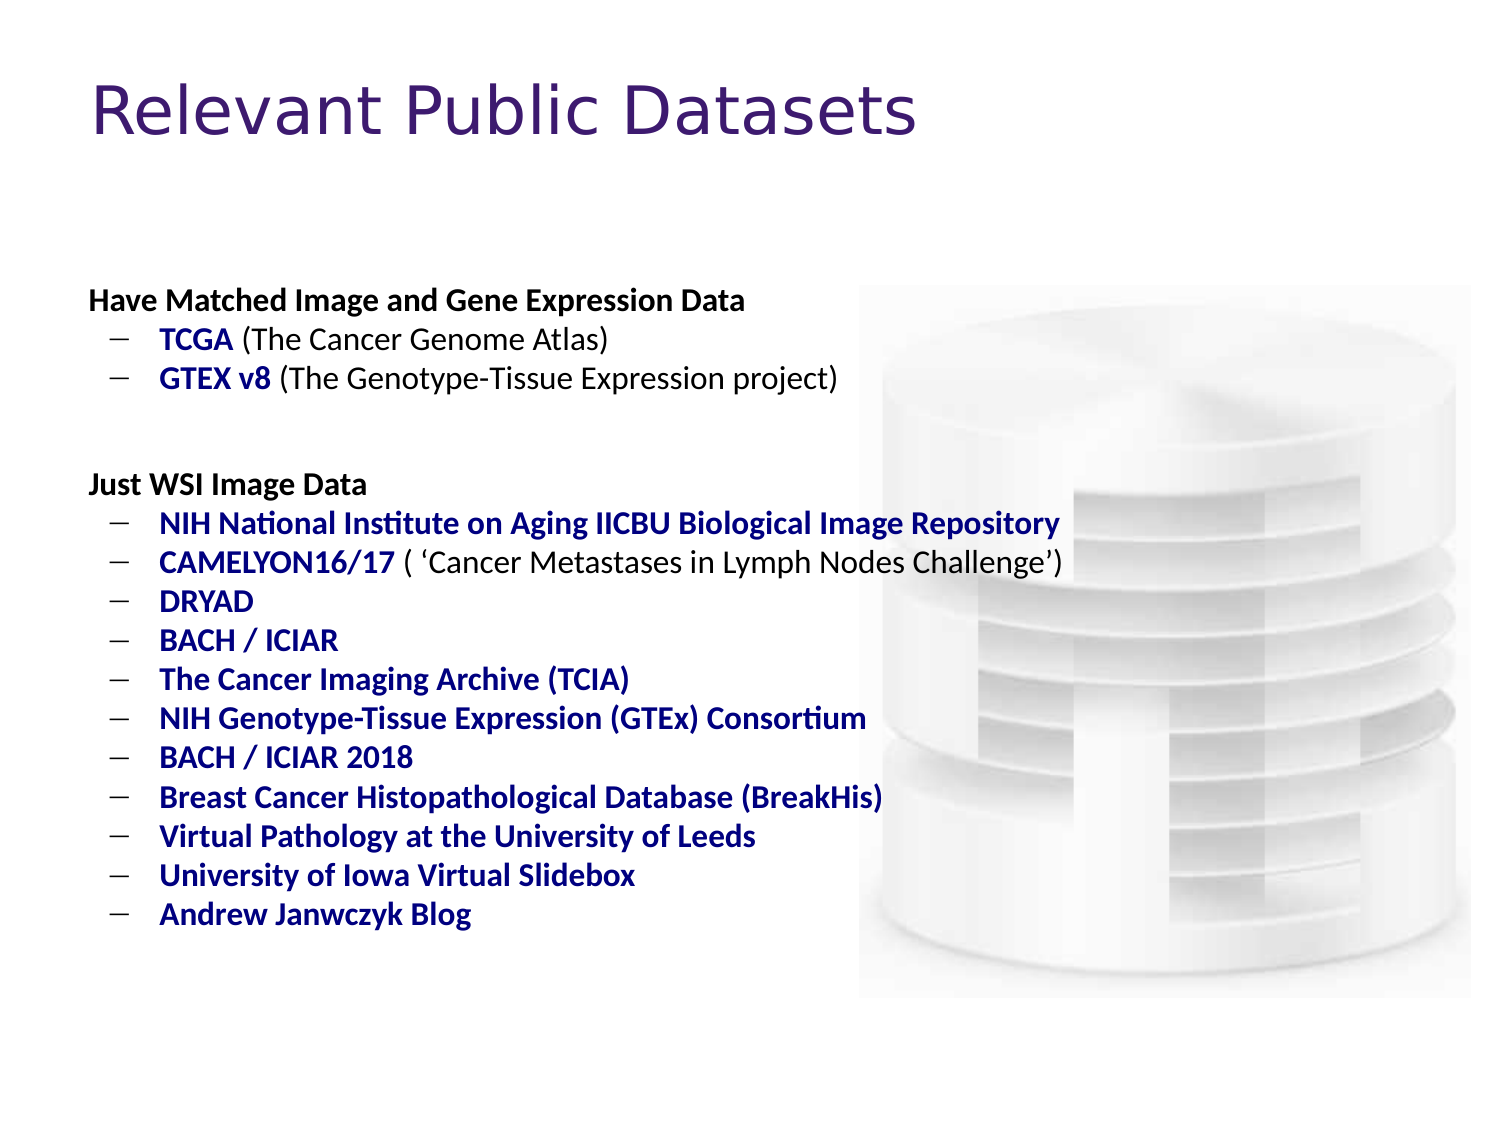

# Relevant Public Datasets
Have Matched Image and Gene Expression Data
TCGA (The Cancer Genome Atlas)
GTEX v8 (The Genotype-Tissue Expression project)
Just WSI Image Data
NIH National Institute on Aging IICBU Biological Image Repository
CAMELYON16/17 ( ‘Cancer Metastases in Lymph Nodes Challenge’)
DRYAD
BACH / ICIAR
The Cancer Imaging Archive (TCIA)
NIH Genotype-Tissue Expression (GTEx) Consortium
BACH / ICIAR 2018
Breast Cancer Histopathological Database (BreakHis)
Virtual Pathology at the University of Leeds
University of Iowa Virtual Slidebox
Andrew Janwczyk Blog